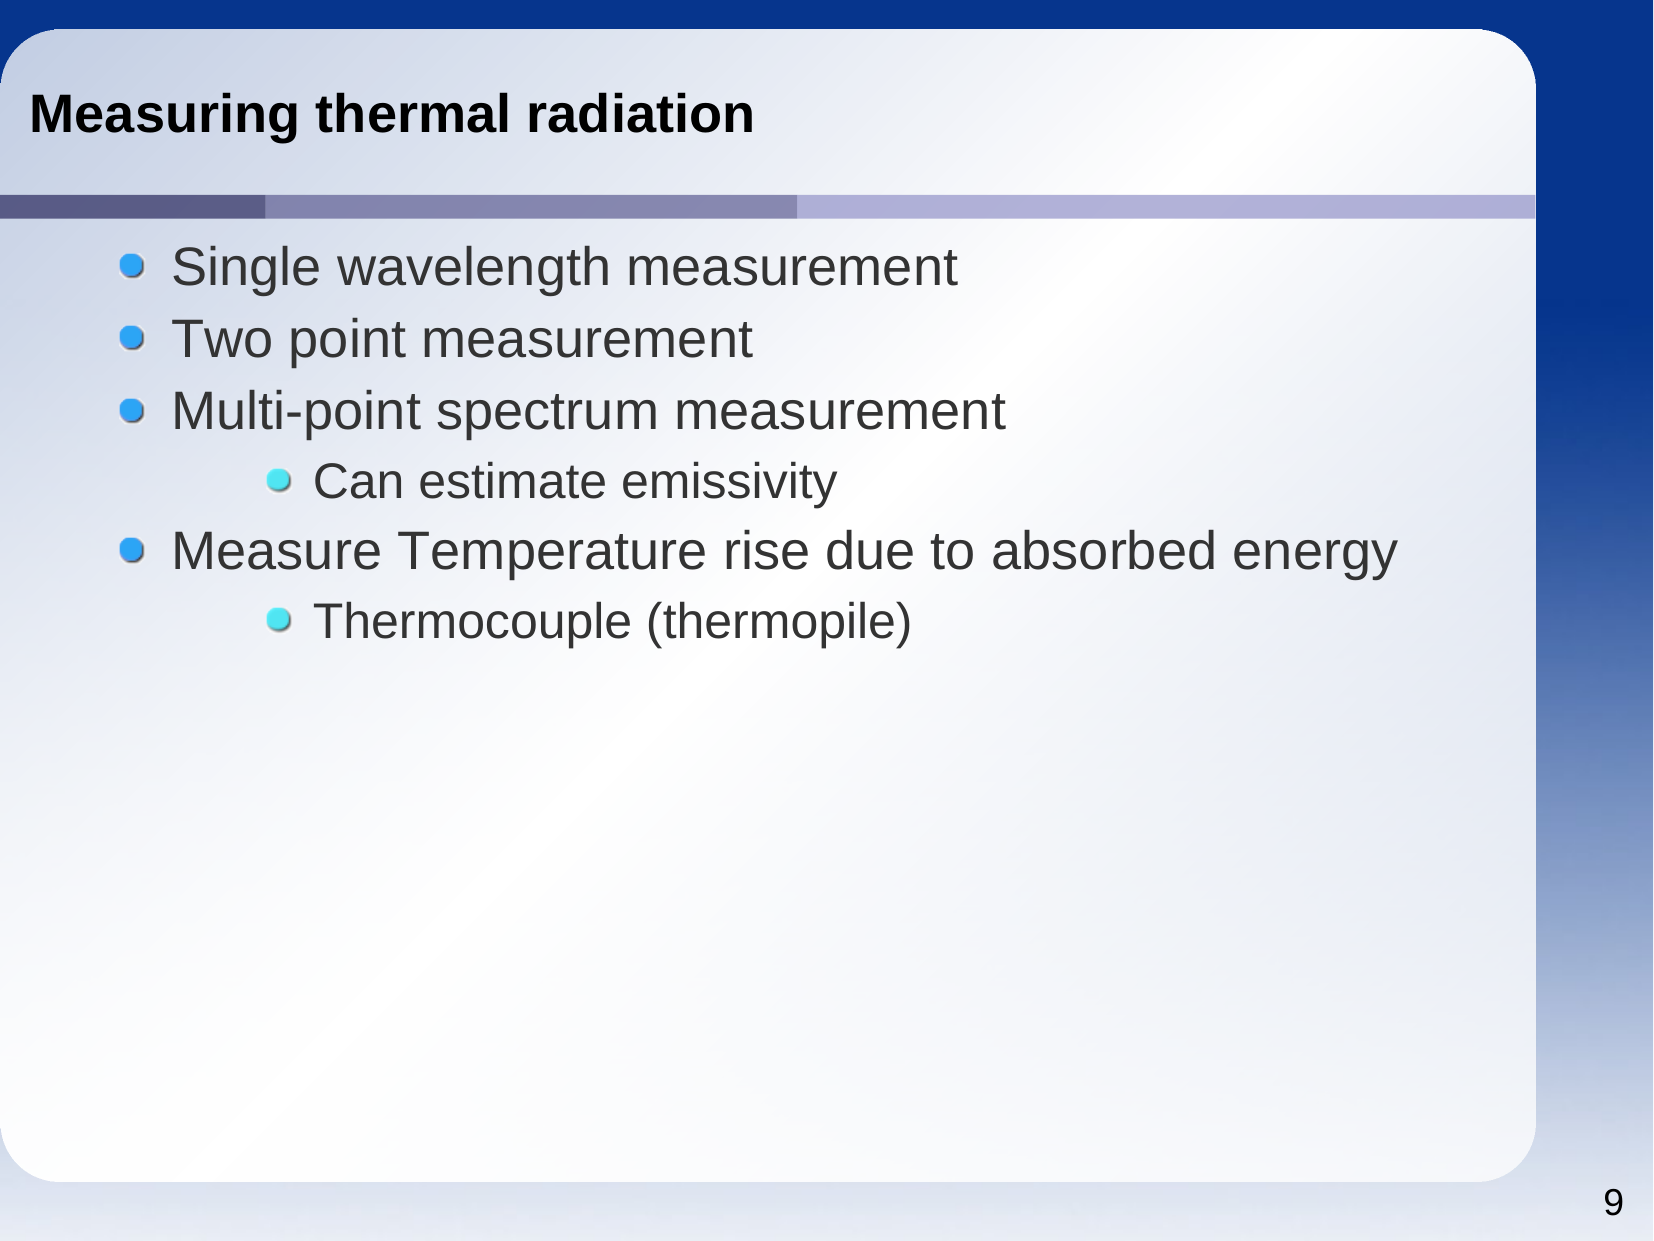

# Measuring thermal radiation
Single wavelength measurement
Two point measurement
Multi-point spectrum measurement
Can estimate emissivity
Measure Temperature rise due to absorbed energy
Thermocouple (thermopile)
9